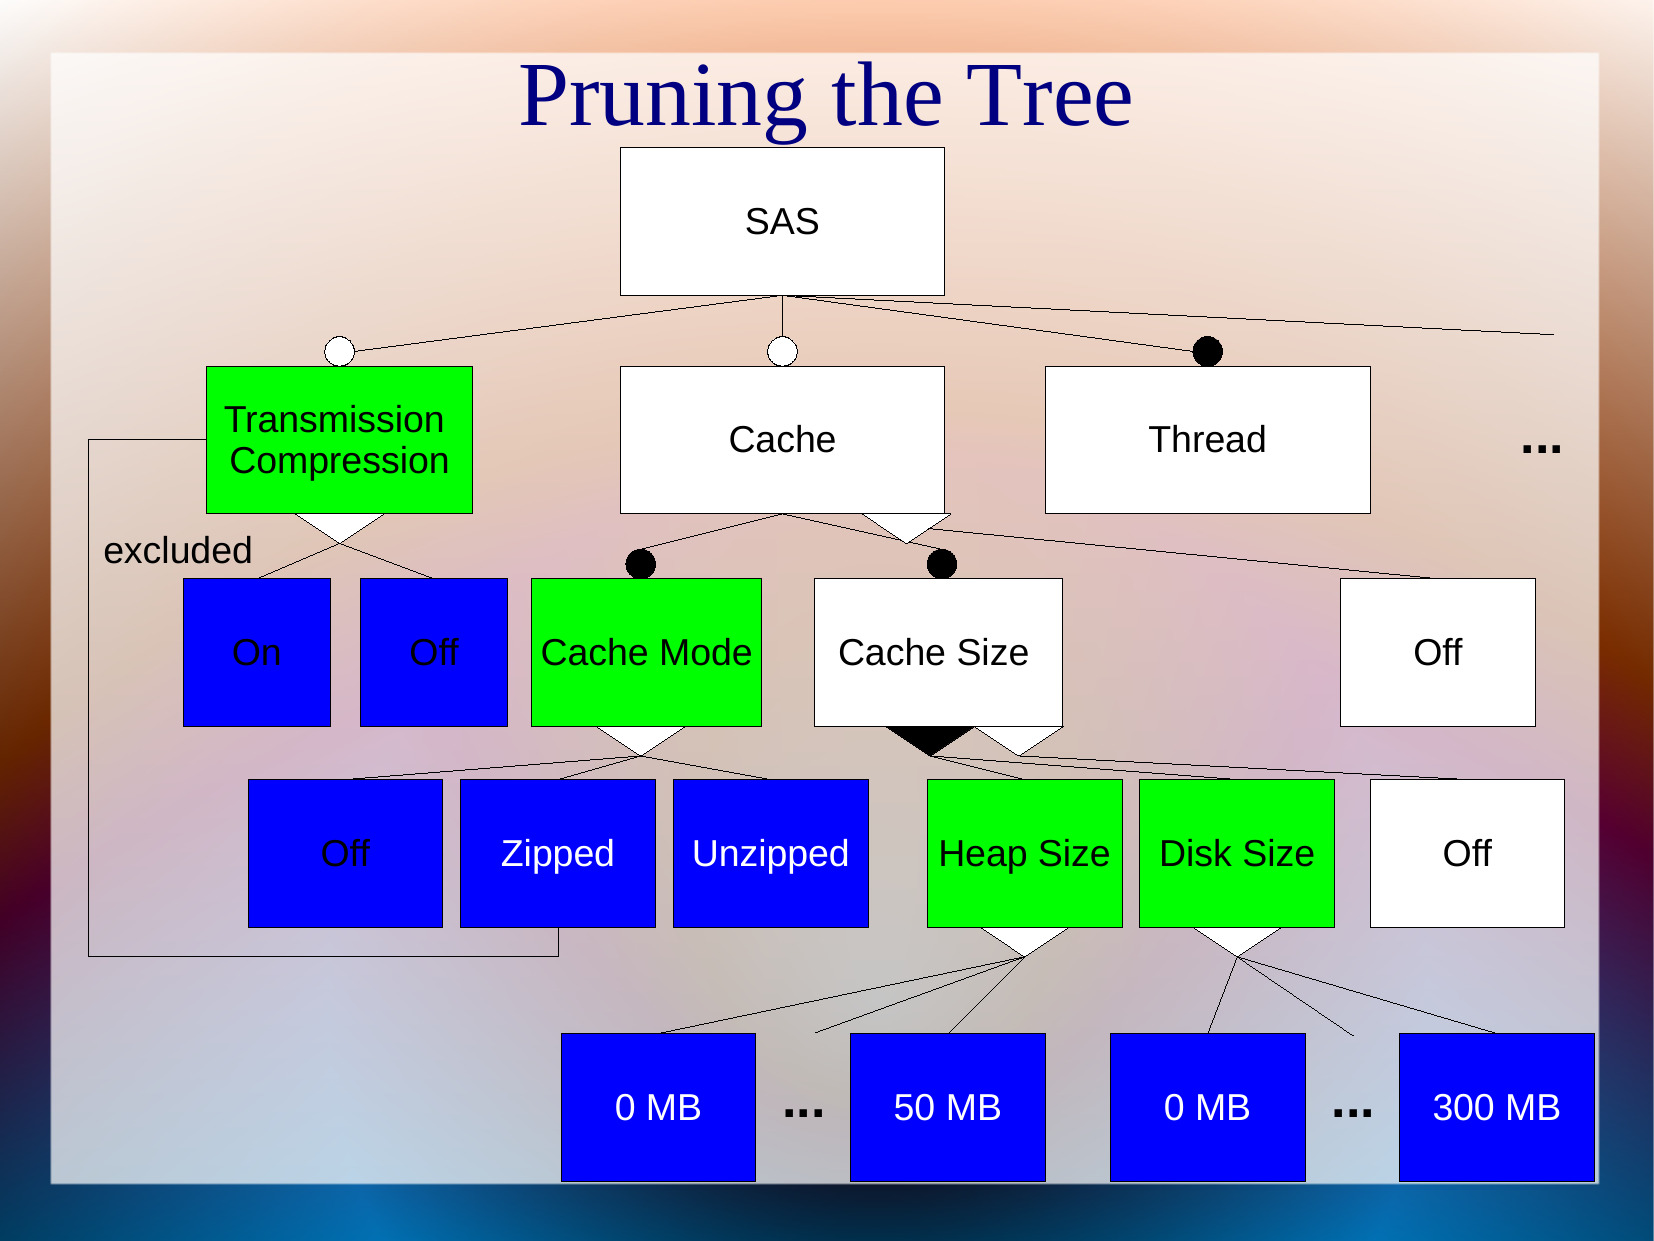

# Pruning the Tree
SAS
Transmission
Compression
Cache
Thread
...
excluded
On
Off
Cache Mode
Cache Size
Off
Off
Zipped
Unzipped
Heap Size
Disk Size
Off
Cache
0 MB
Cache
50 MB
0 MB
300 MB
...
...
10